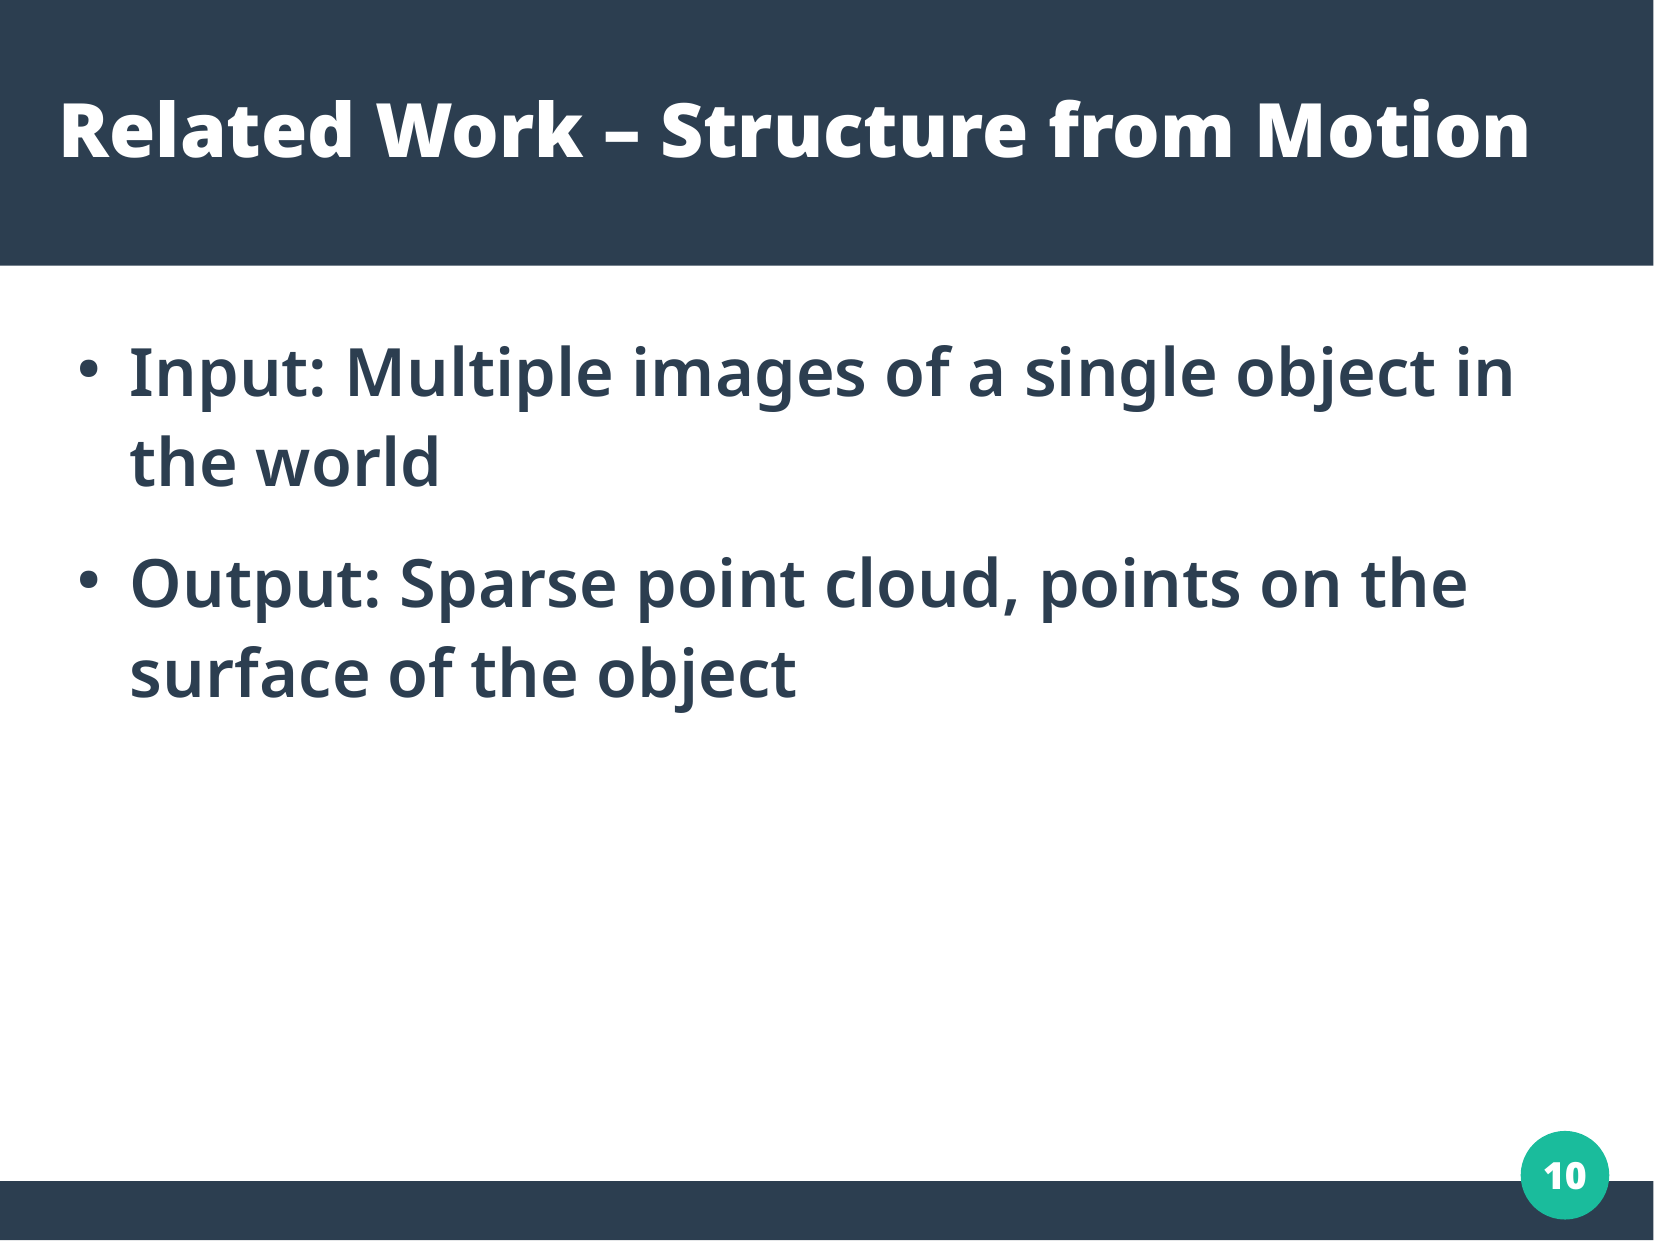

# Related Work – Structure from Motion
Input: Multiple images of a single object in the world
Output: Sparse point cloud, points on the surface of the object
10